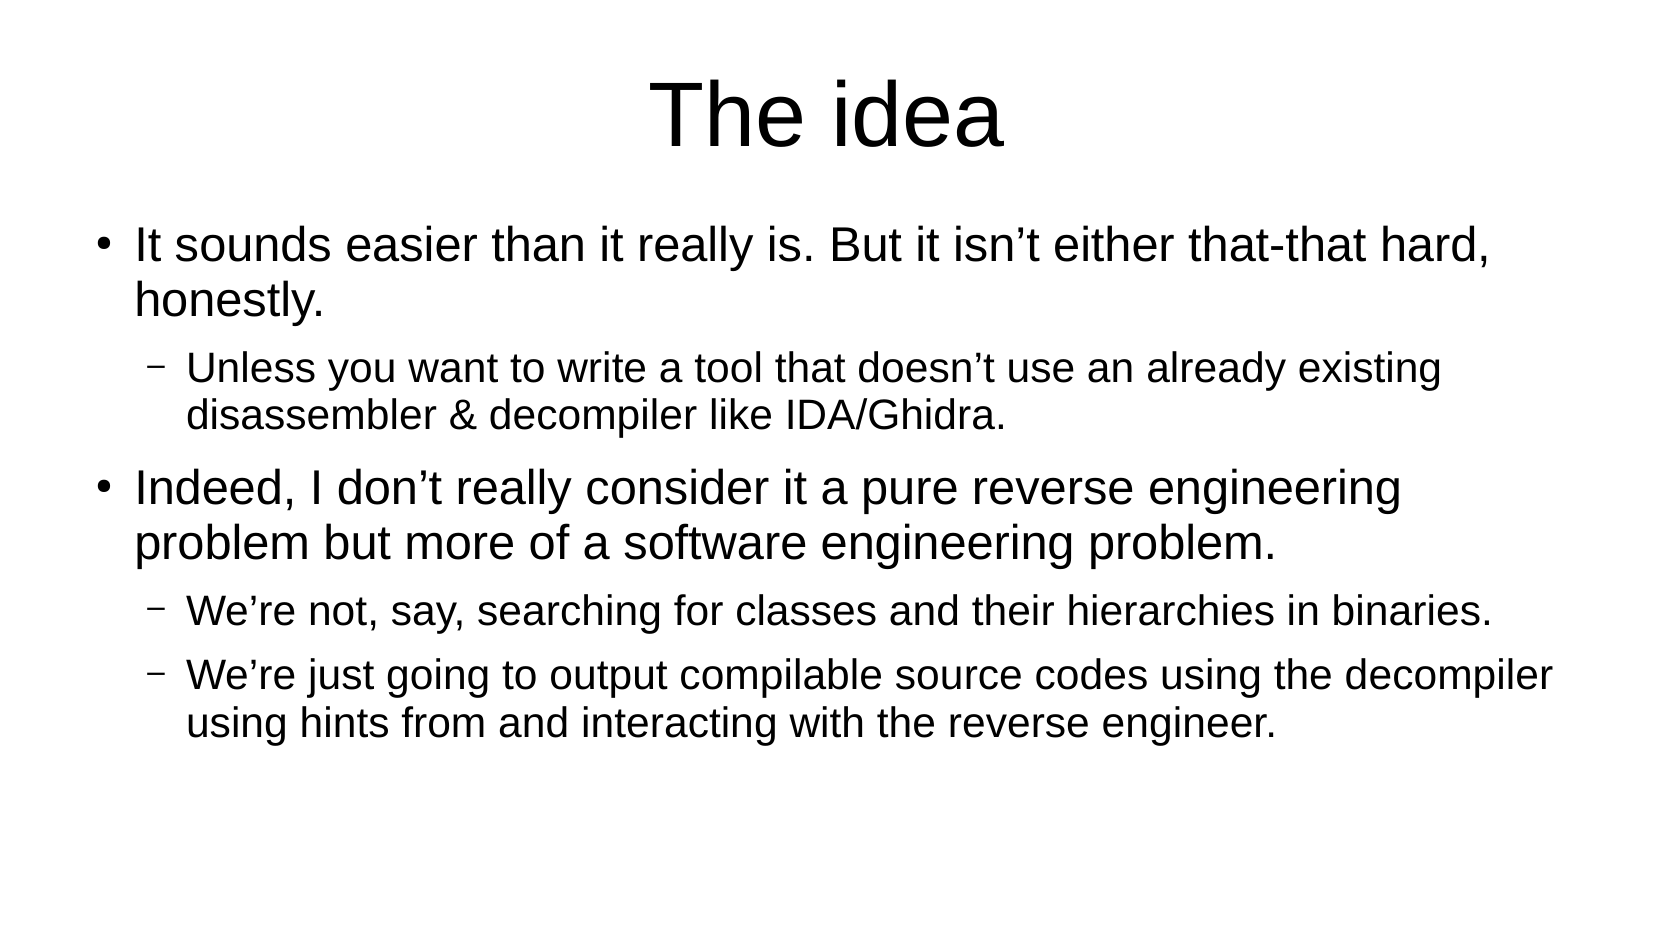

# The idea
It sounds easier than it really is. But it isn’t either that-that hard, honestly.
Unless you want to write a tool that doesn’t use an already existing disassembler & decompiler like IDA/Ghidra.
Indeed, I don’t really consider it a pure reverse engineering problem but more of a software engineering problem.
We’re not, say, searching for classes and their hierarchies in binaries.
We’re just going to output compilable source codes using the decompiler using hints from and interacting with the reverse engineer.